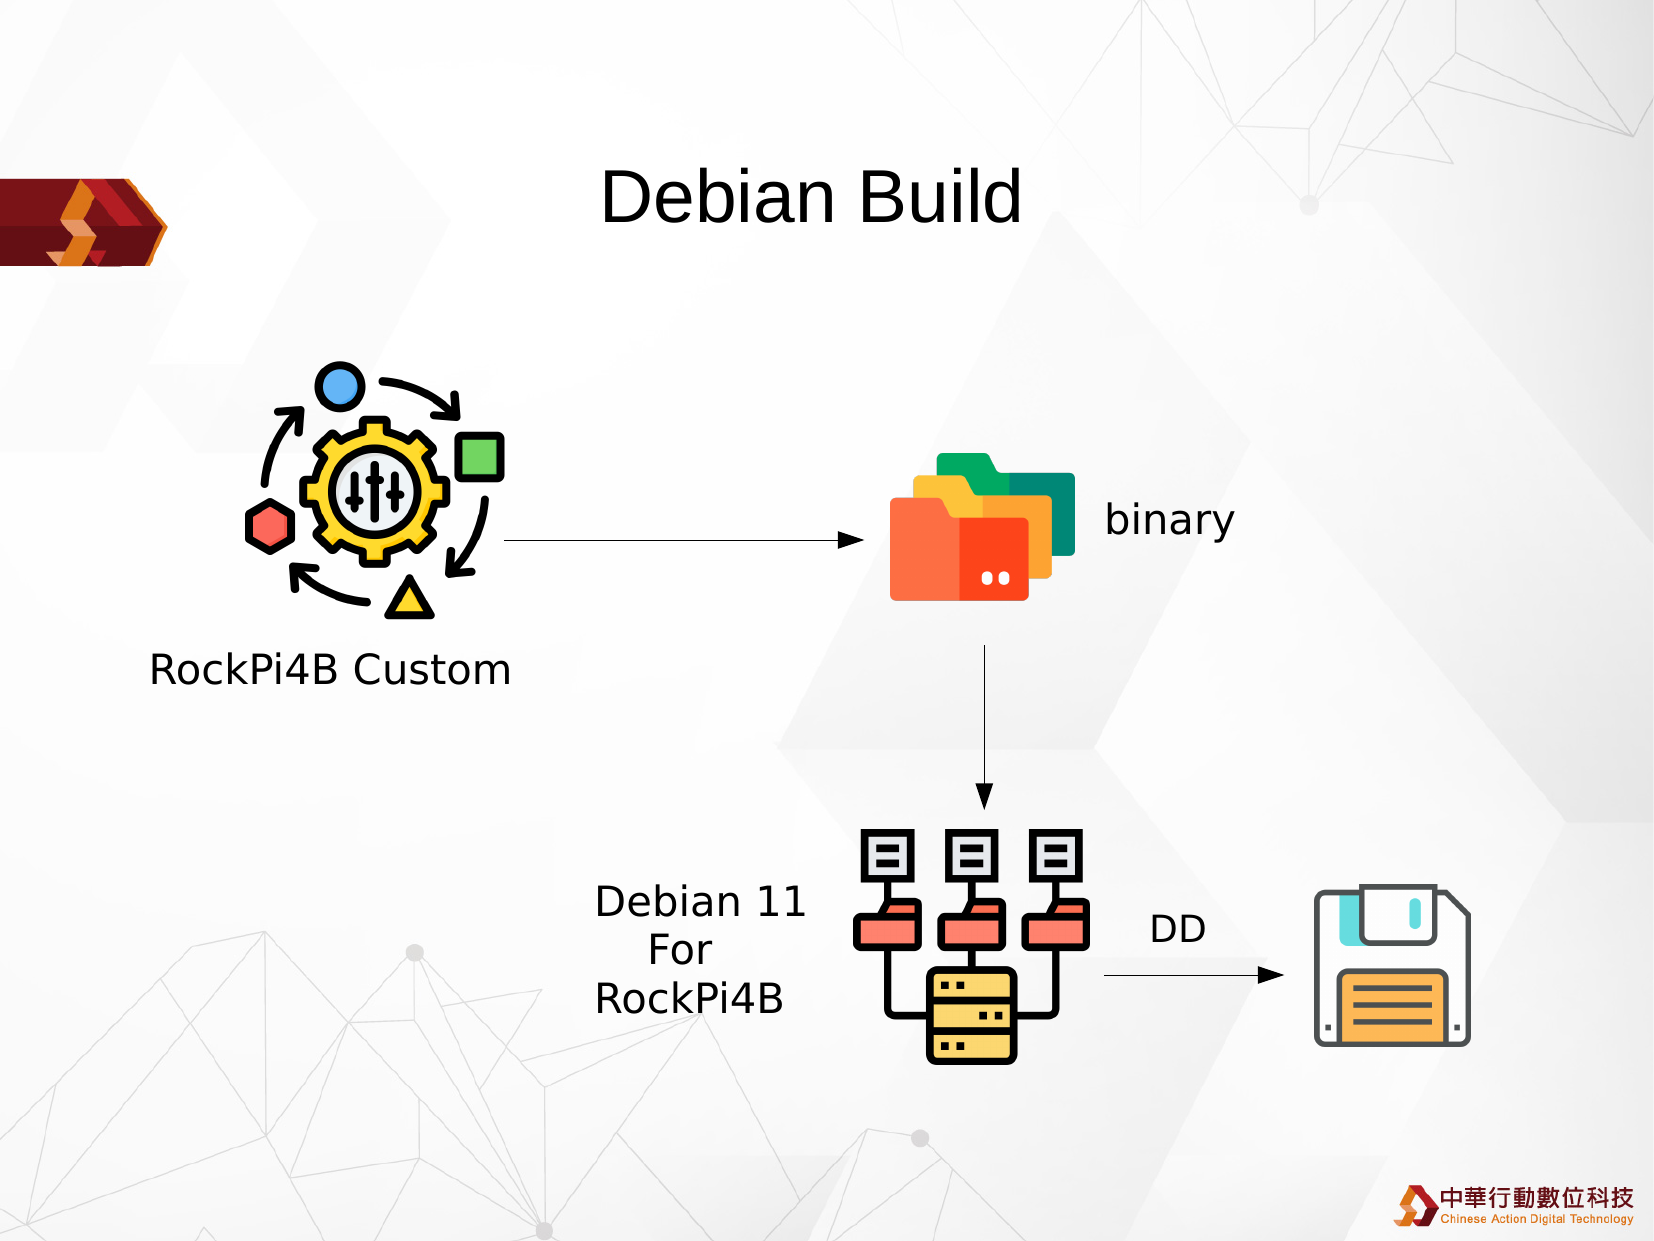

# Debian Build
binary
RockPi4B Custom
Debian 11
 For
RockPi4B
DD